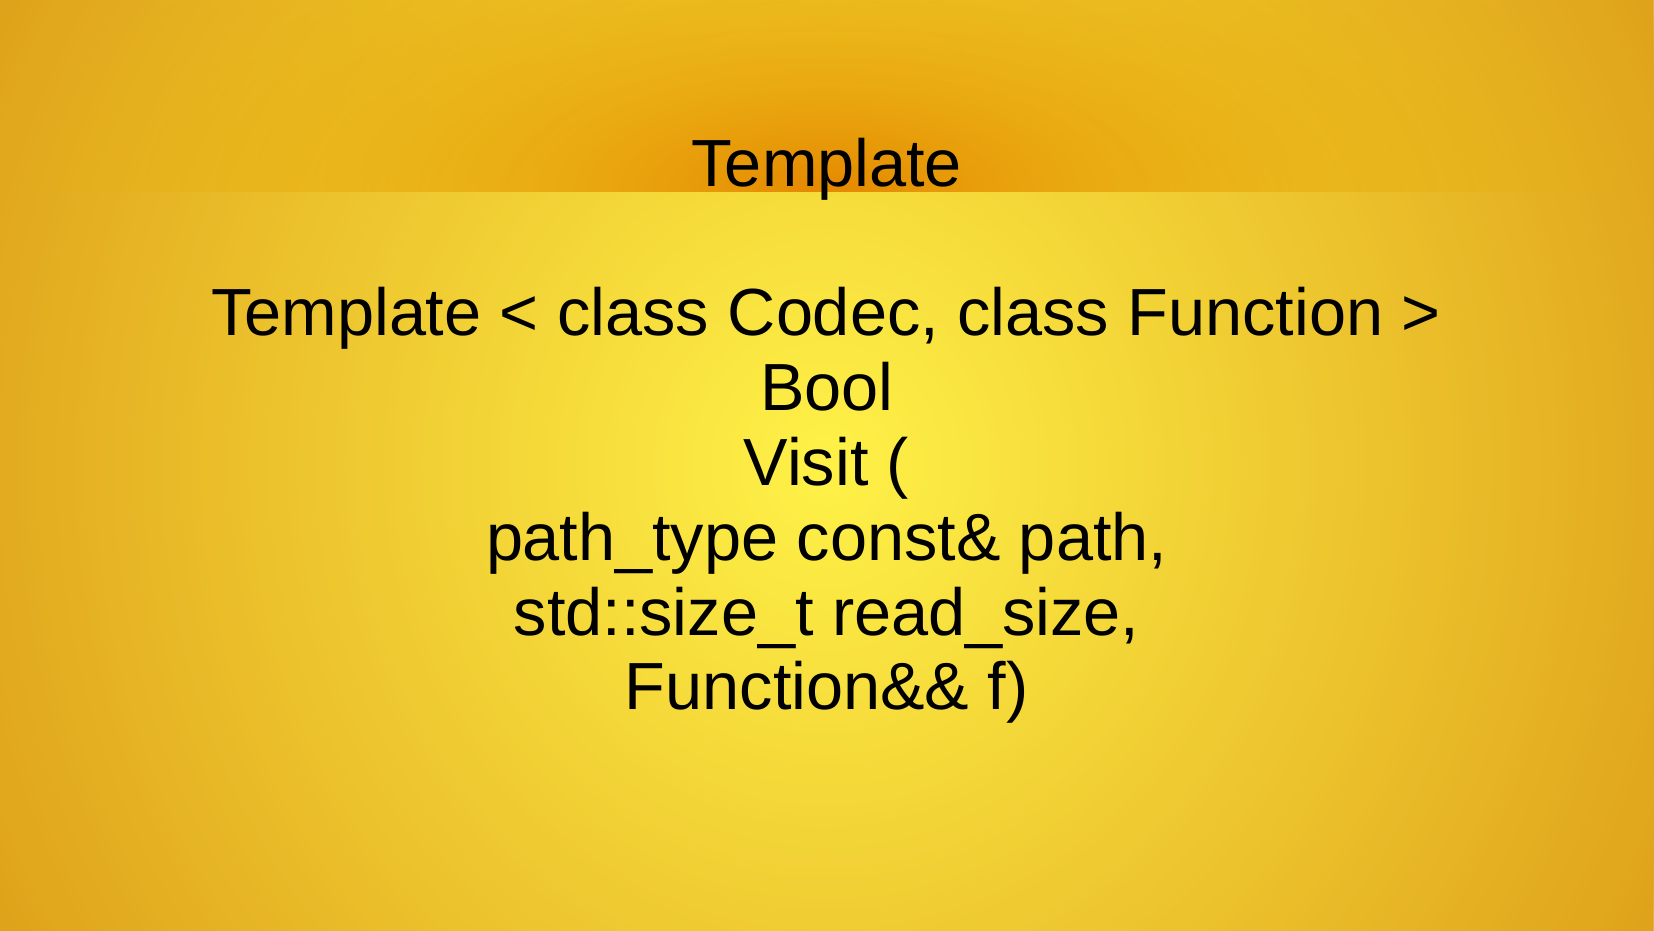

# Template
Template < class Codec, class Function >
Bool
Visit (
path_type const& path,
std::size_t read_size,
Function&& f)